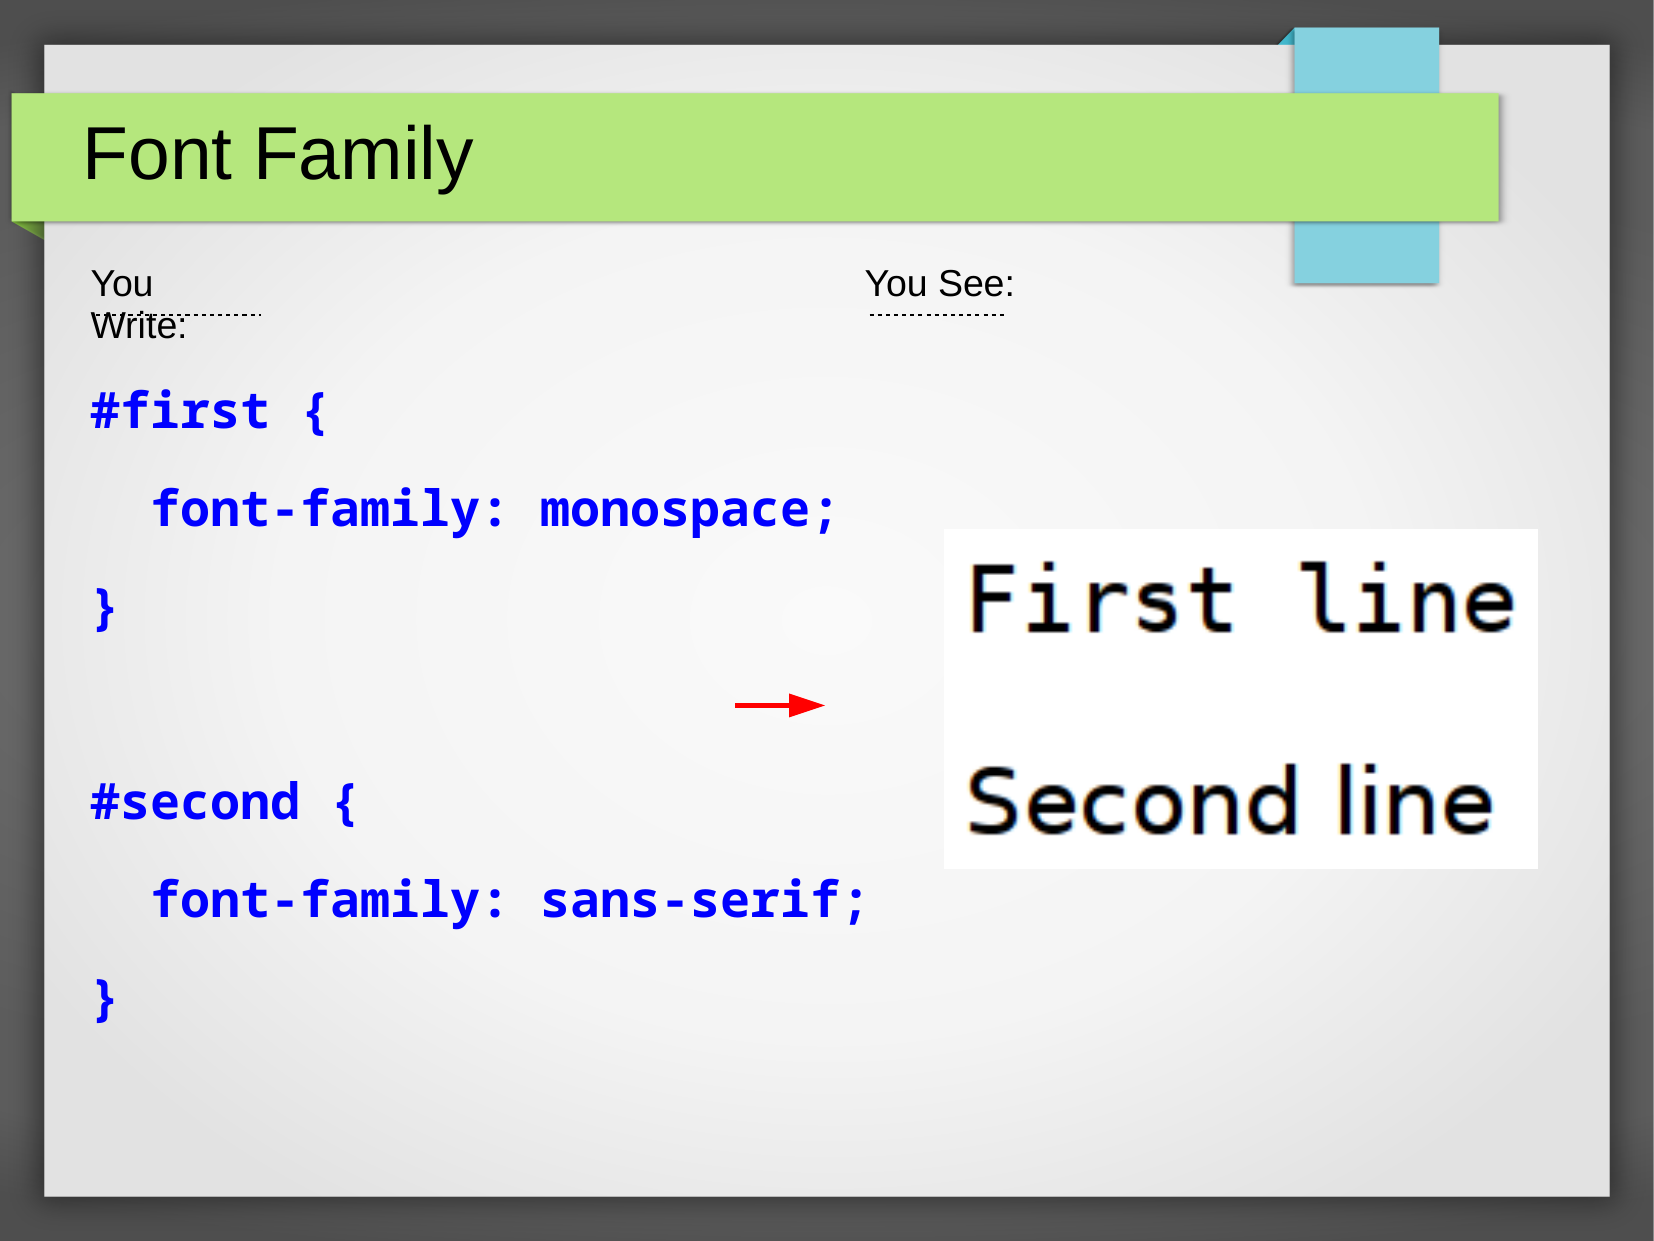

# Font Family
You Write:
You See:
#first {
 font-family: monospace;
}
#second {
 font-family: sans-serif;
}